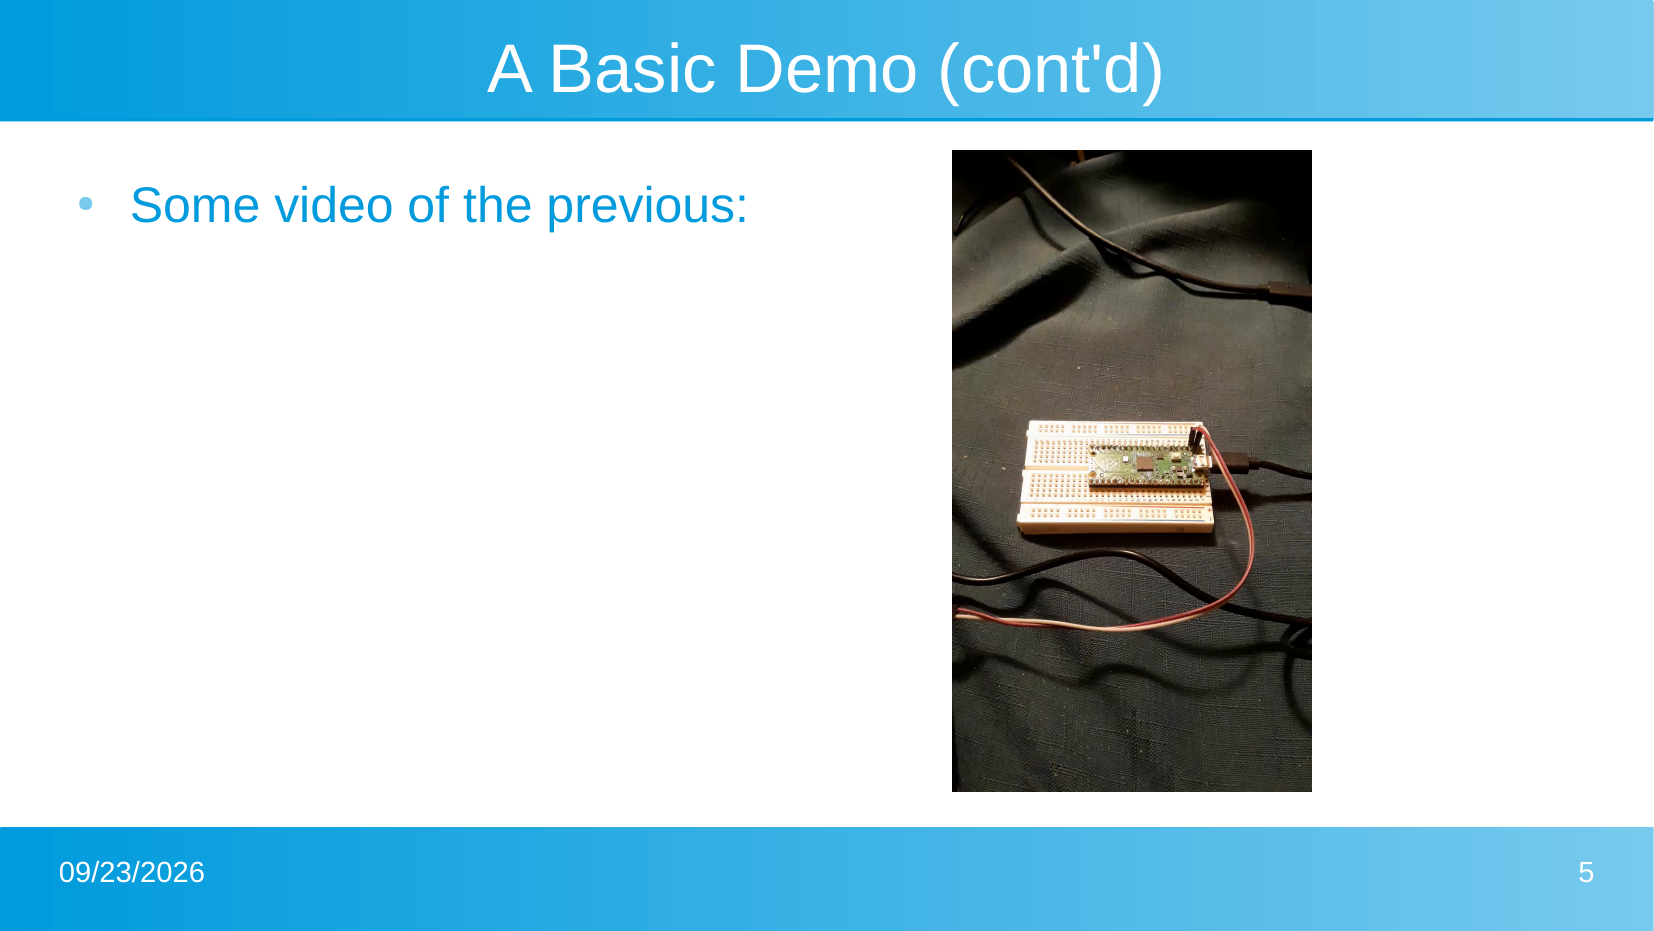

# A Basic Demo (cont'd)
Some video of the previous:
5